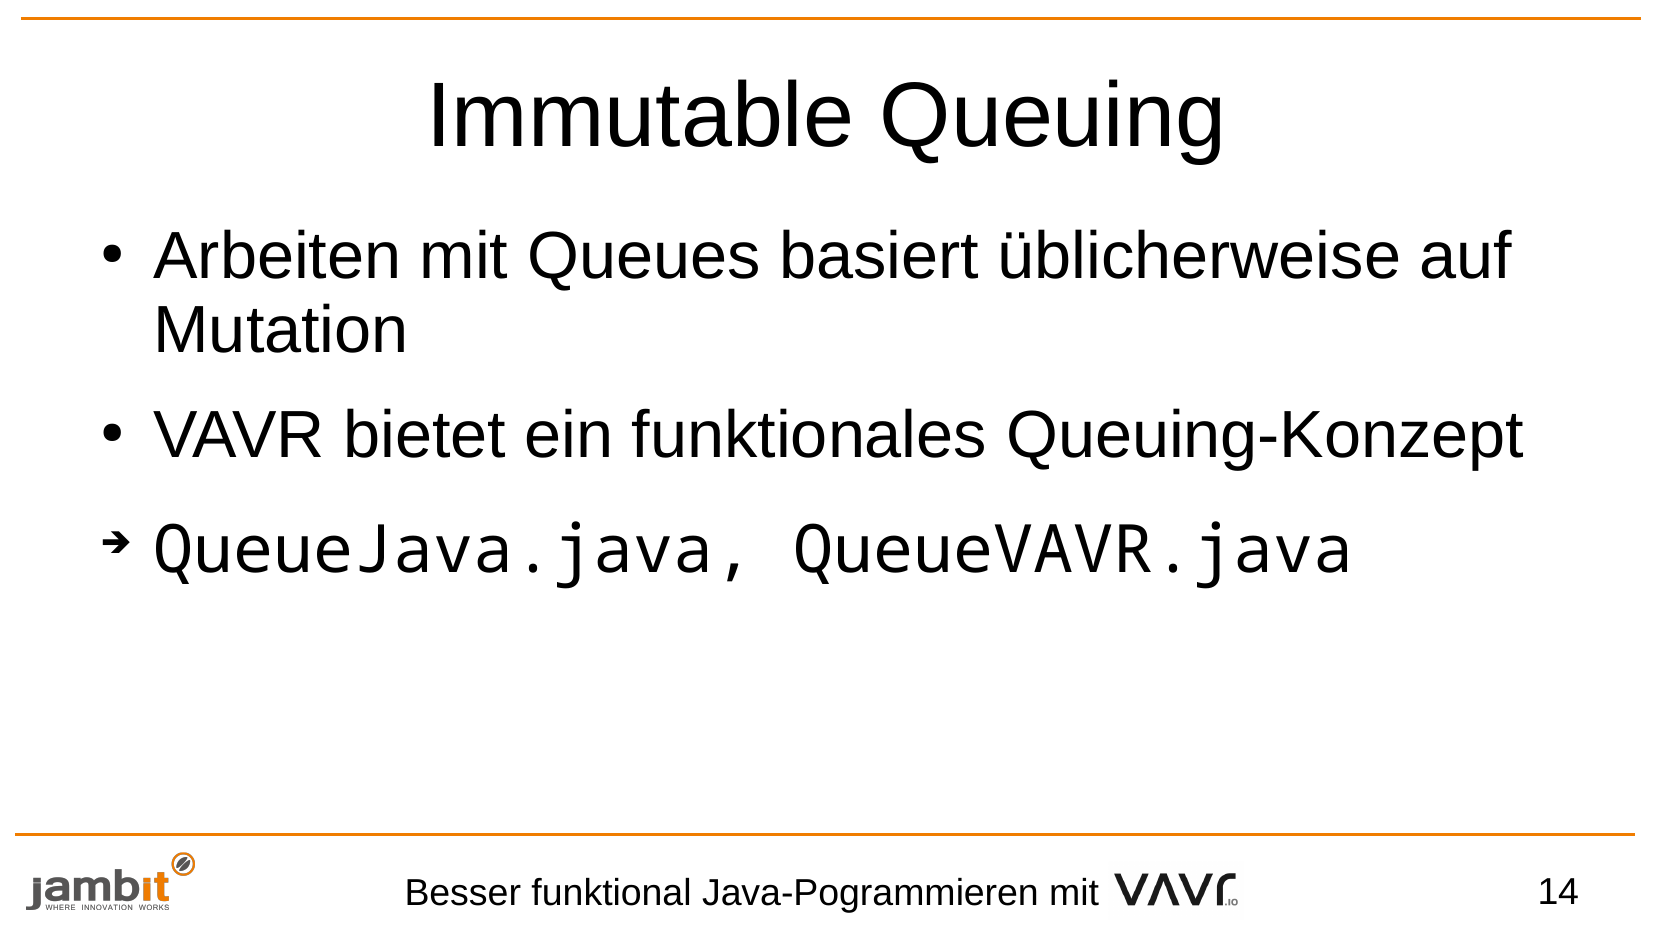

# Immutable Queuing
Arbeiten mit Queues basiert üblicherweise auf Mutation
VAVR bietet ein funktionales Queuing-Konzept
QueueJava.java, QueueVAVR.java